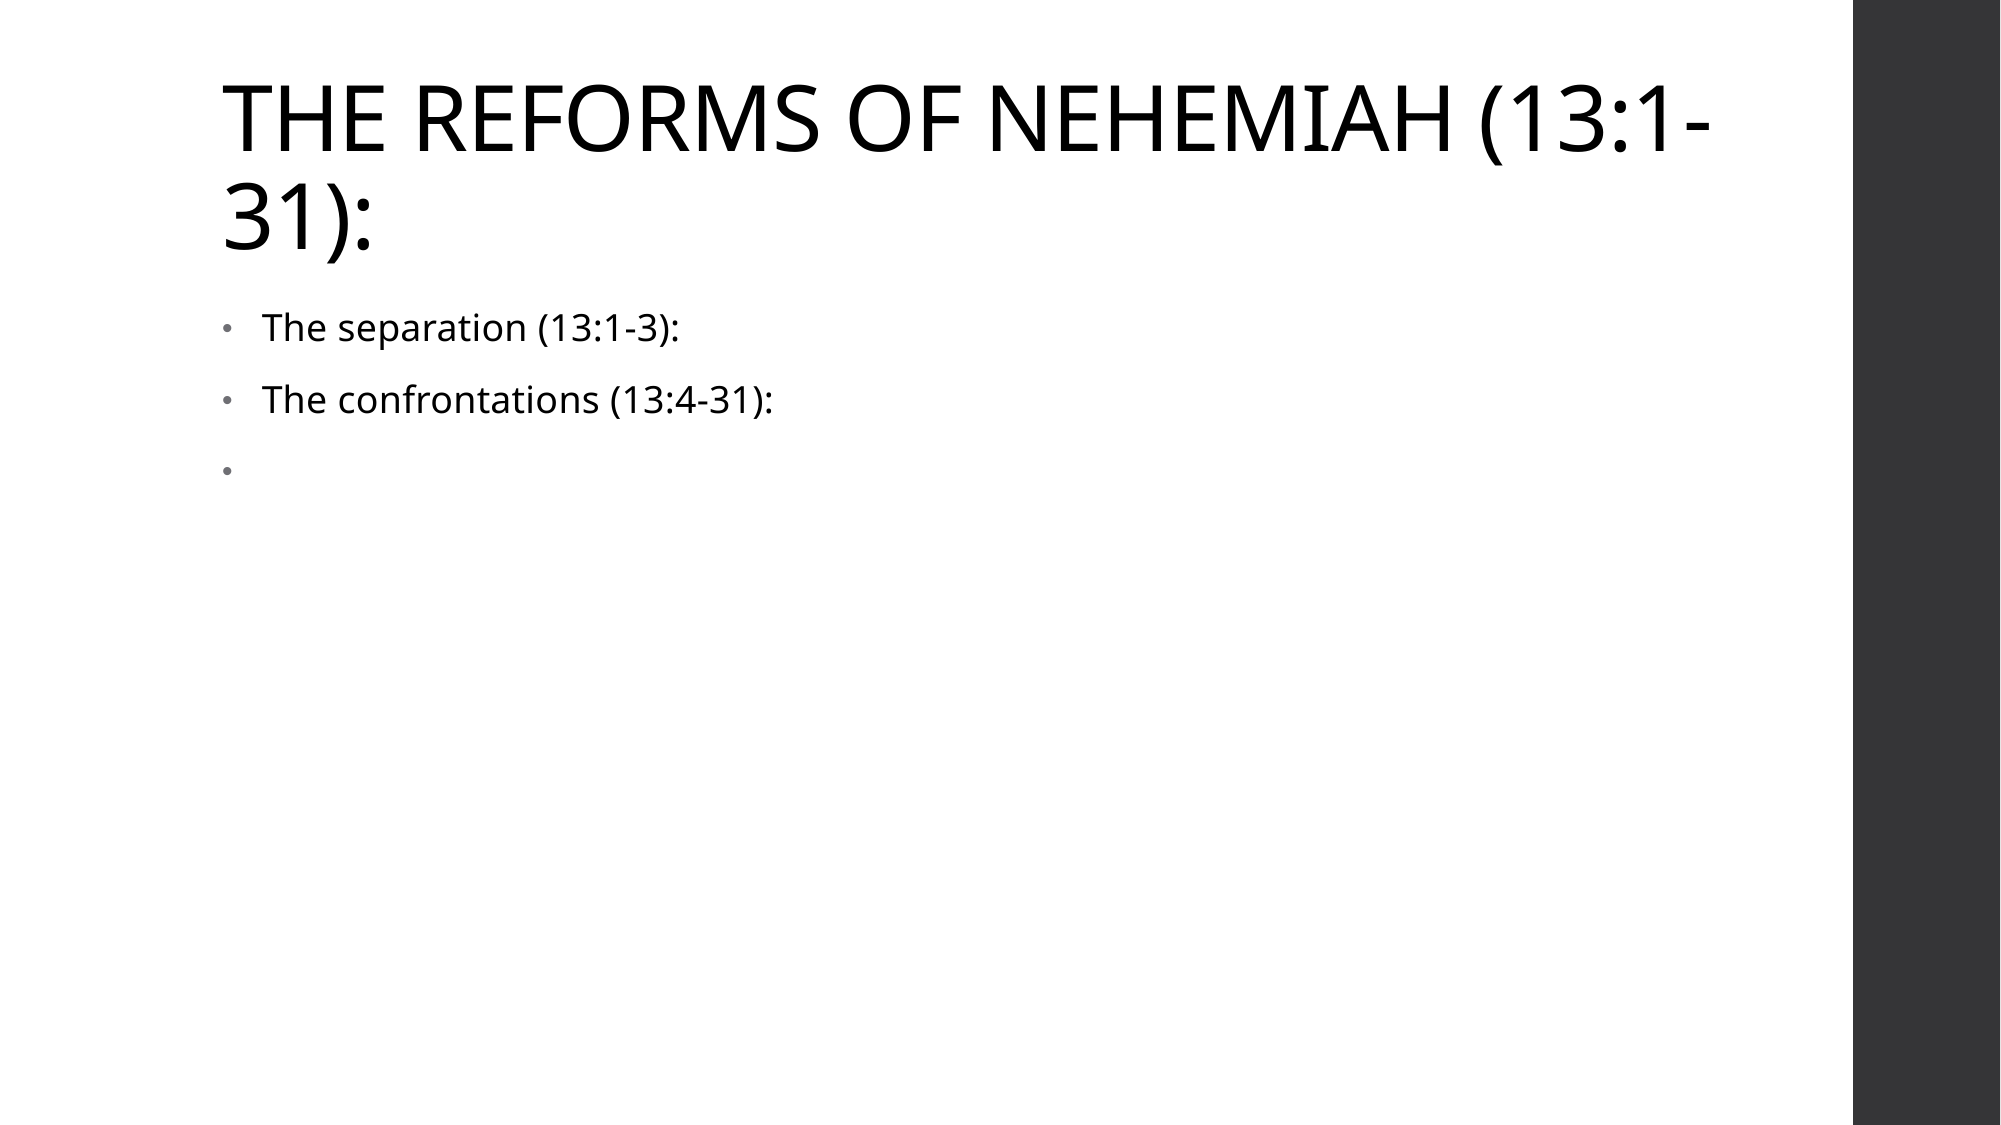

# THE REFORMS OF NEHEMIAH (13:1-31):
 The separation (13:1-3):
 The confrontations (13:4-31):